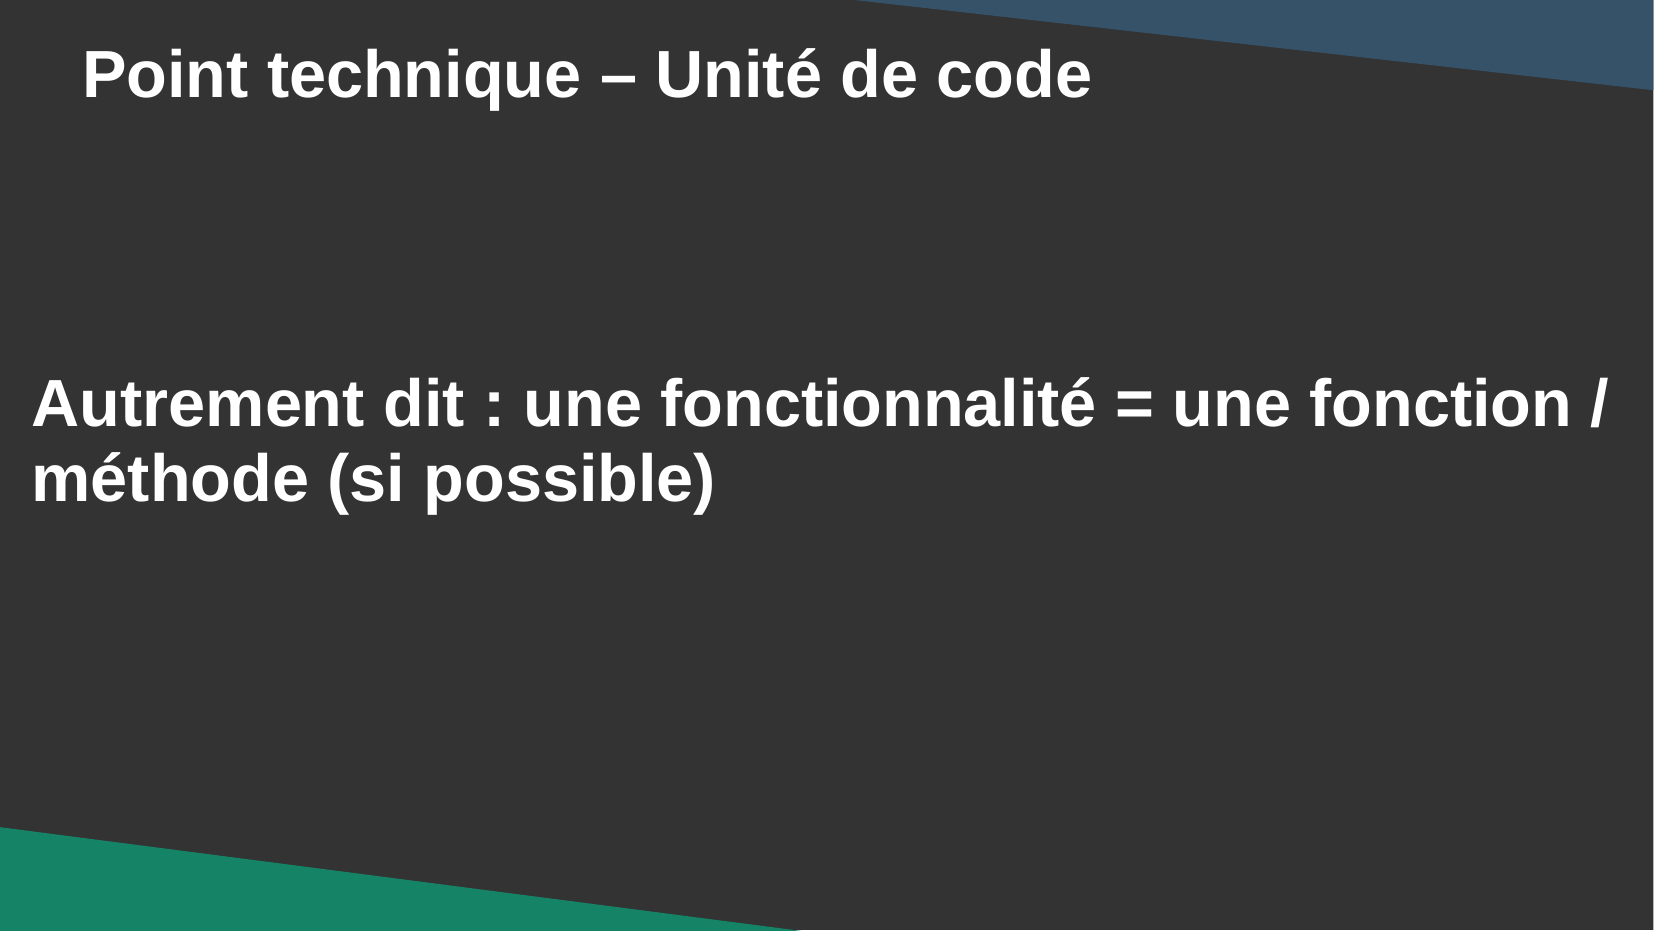

# Point technique – Unité de code
Autrement dit : une fonctionnalité = une fonction / méthode (si possible)